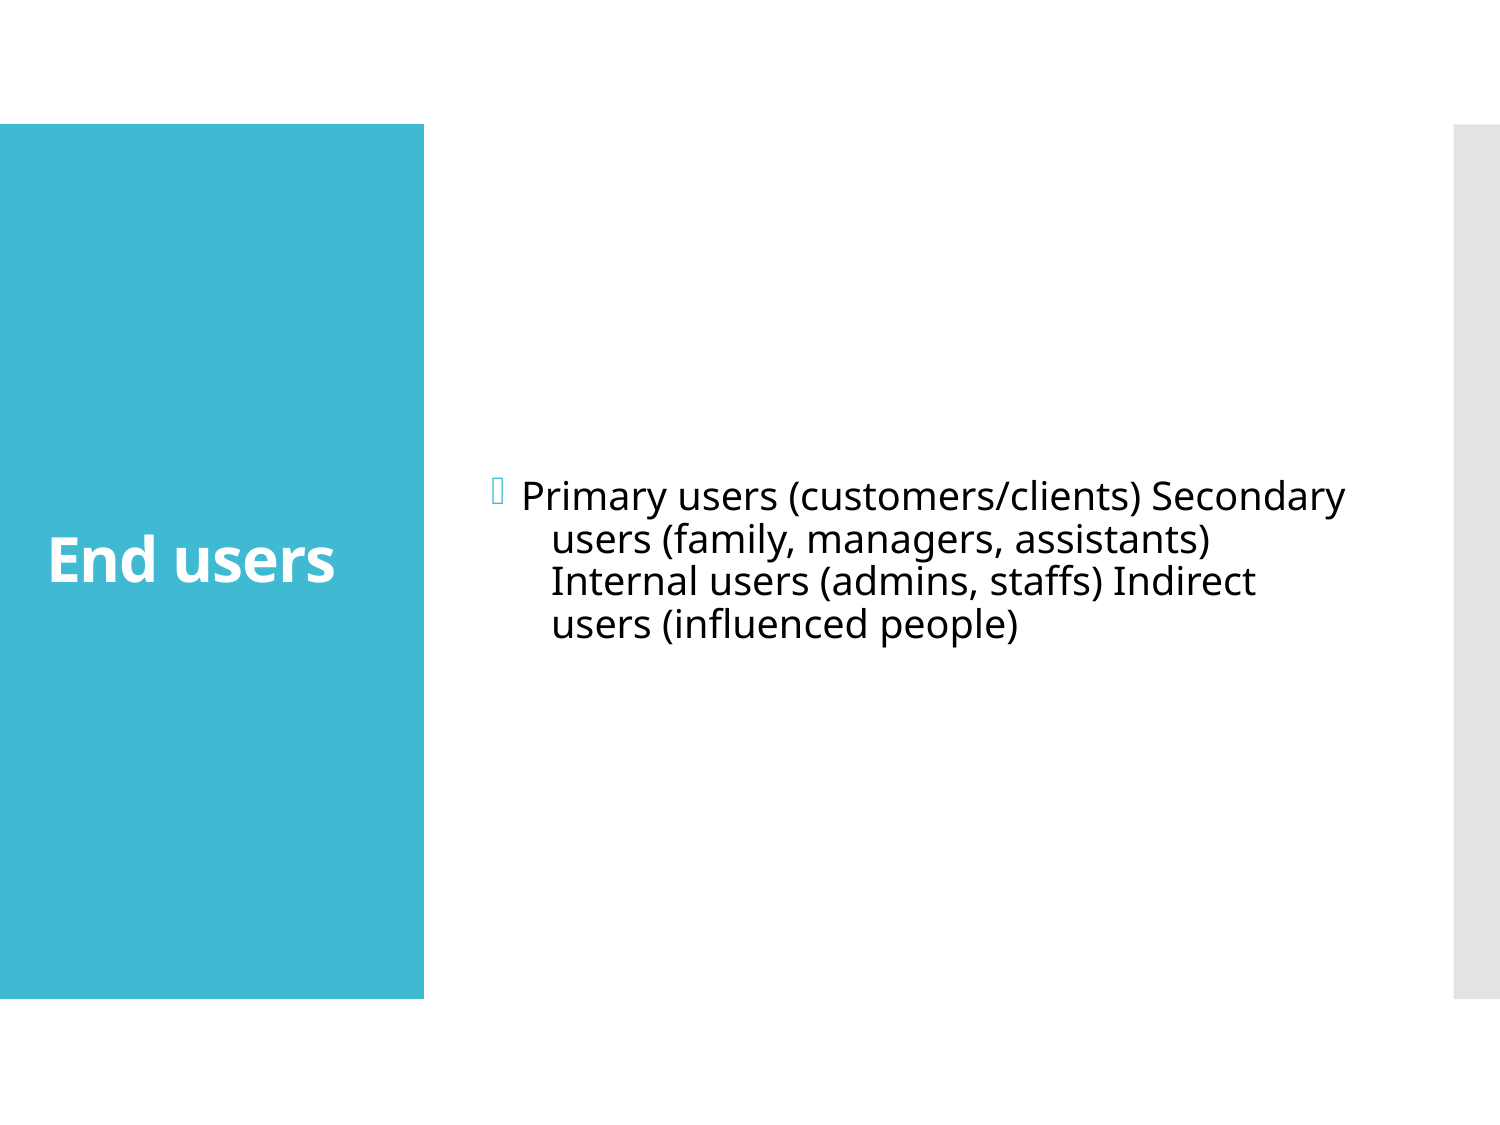

Primary users (customers/clients) Secondary users (family, managers, assistants) Internal users (admins, staffs) Indirect users (influenced people)
# End users